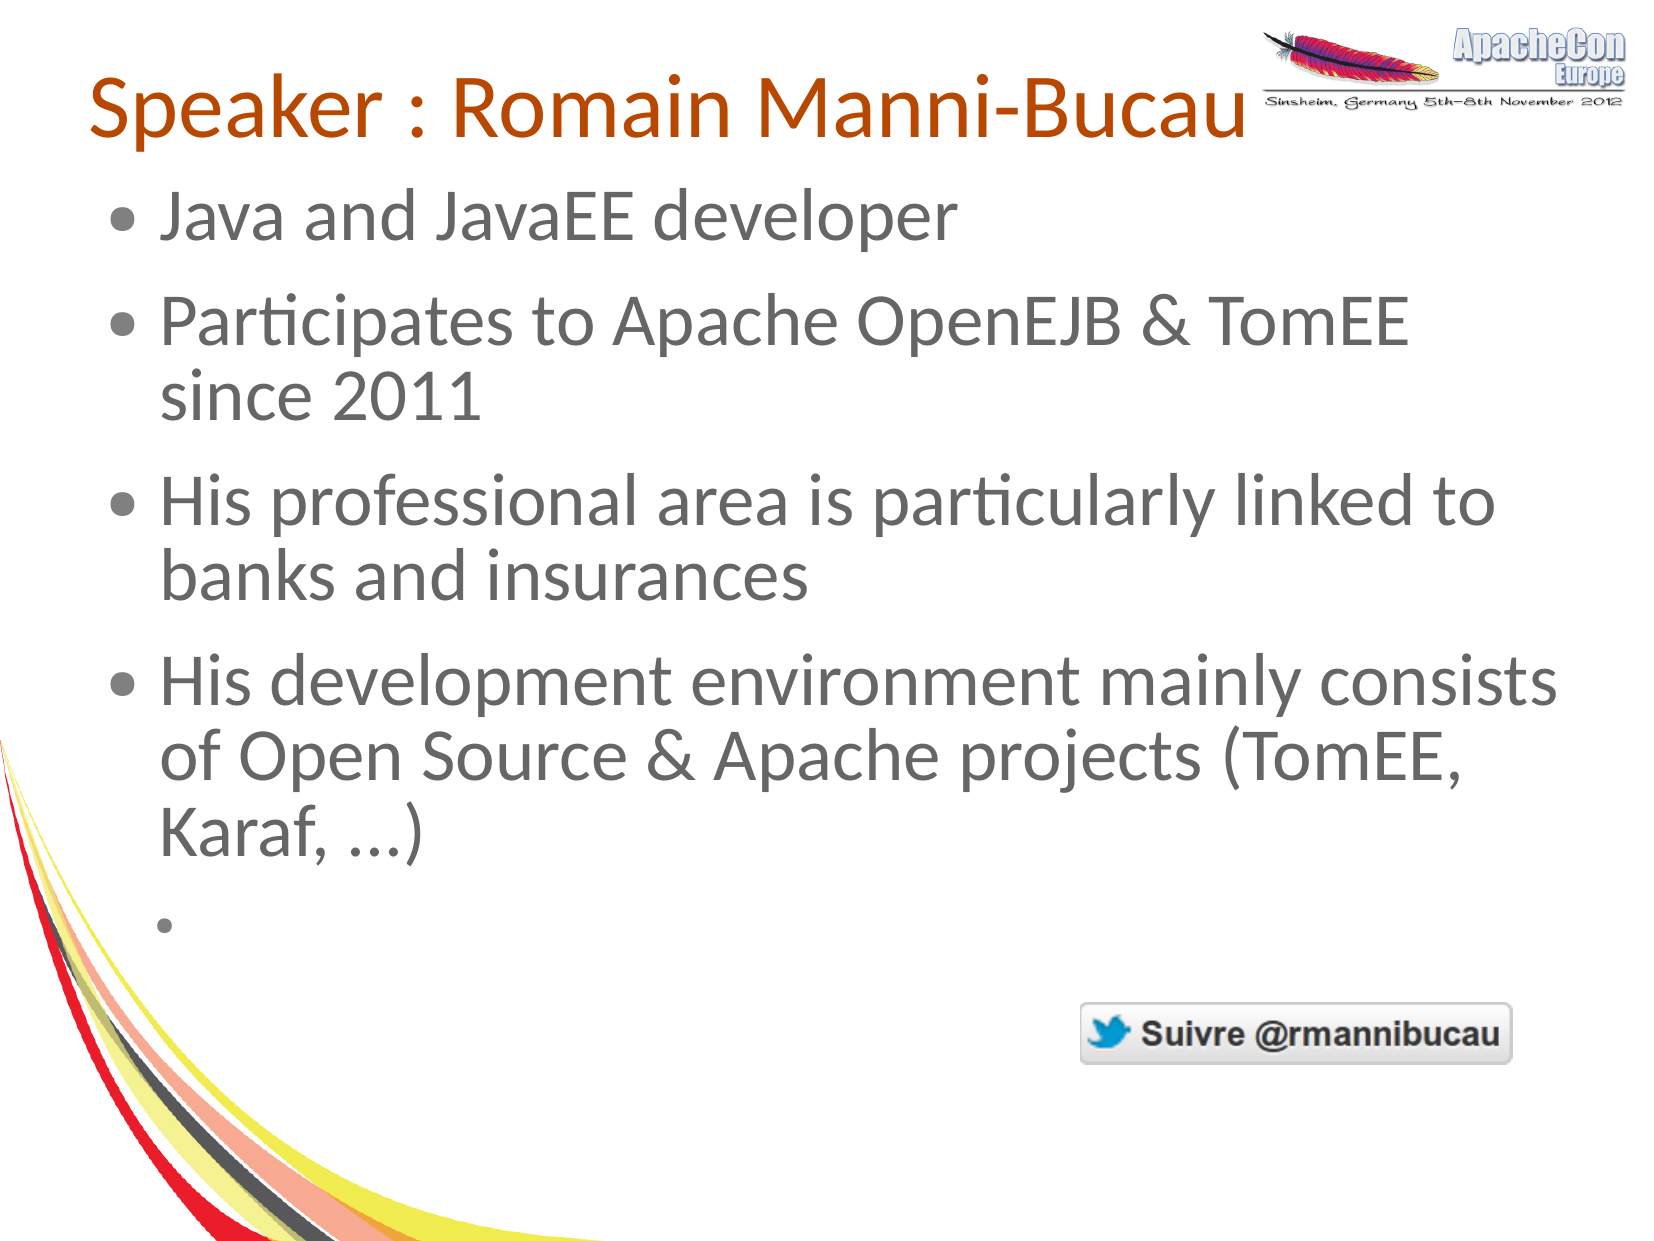

# Speaker : Romain Manni-Bucau
Java and JavaEE developer
Participates to Apache OpenEJB & TomEE since 2011
His professional area is particularly linked to banks and insurances
His development environment mainly consists of Open Source & Apache projects (TomEE, Karaf, ...)